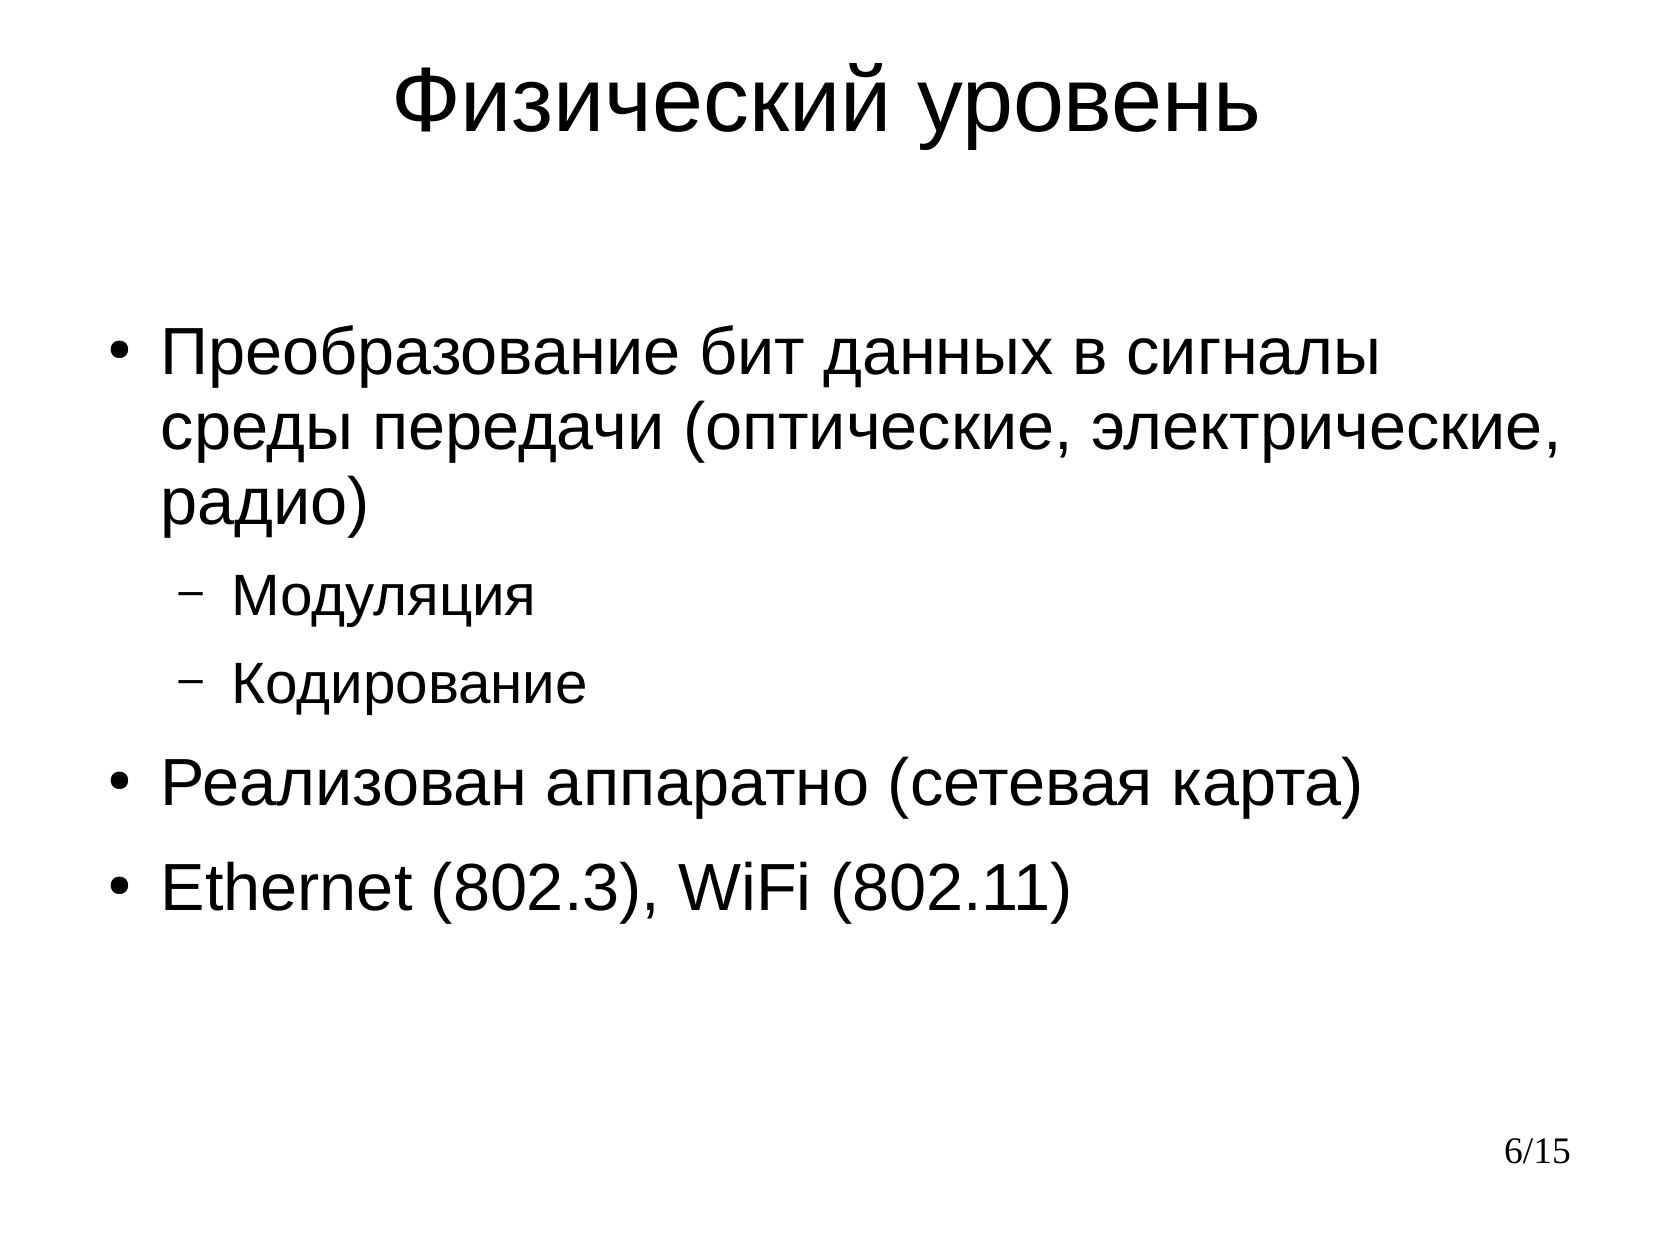

# Физический уровень
Преобразование бит данных в сигналы среды передачи (оптические, электрические, радио)
Модуляция
Кодирование
Реализован аппаратно (сетевая карта)
Ethernet (802.3), WiFi (802.11)
6